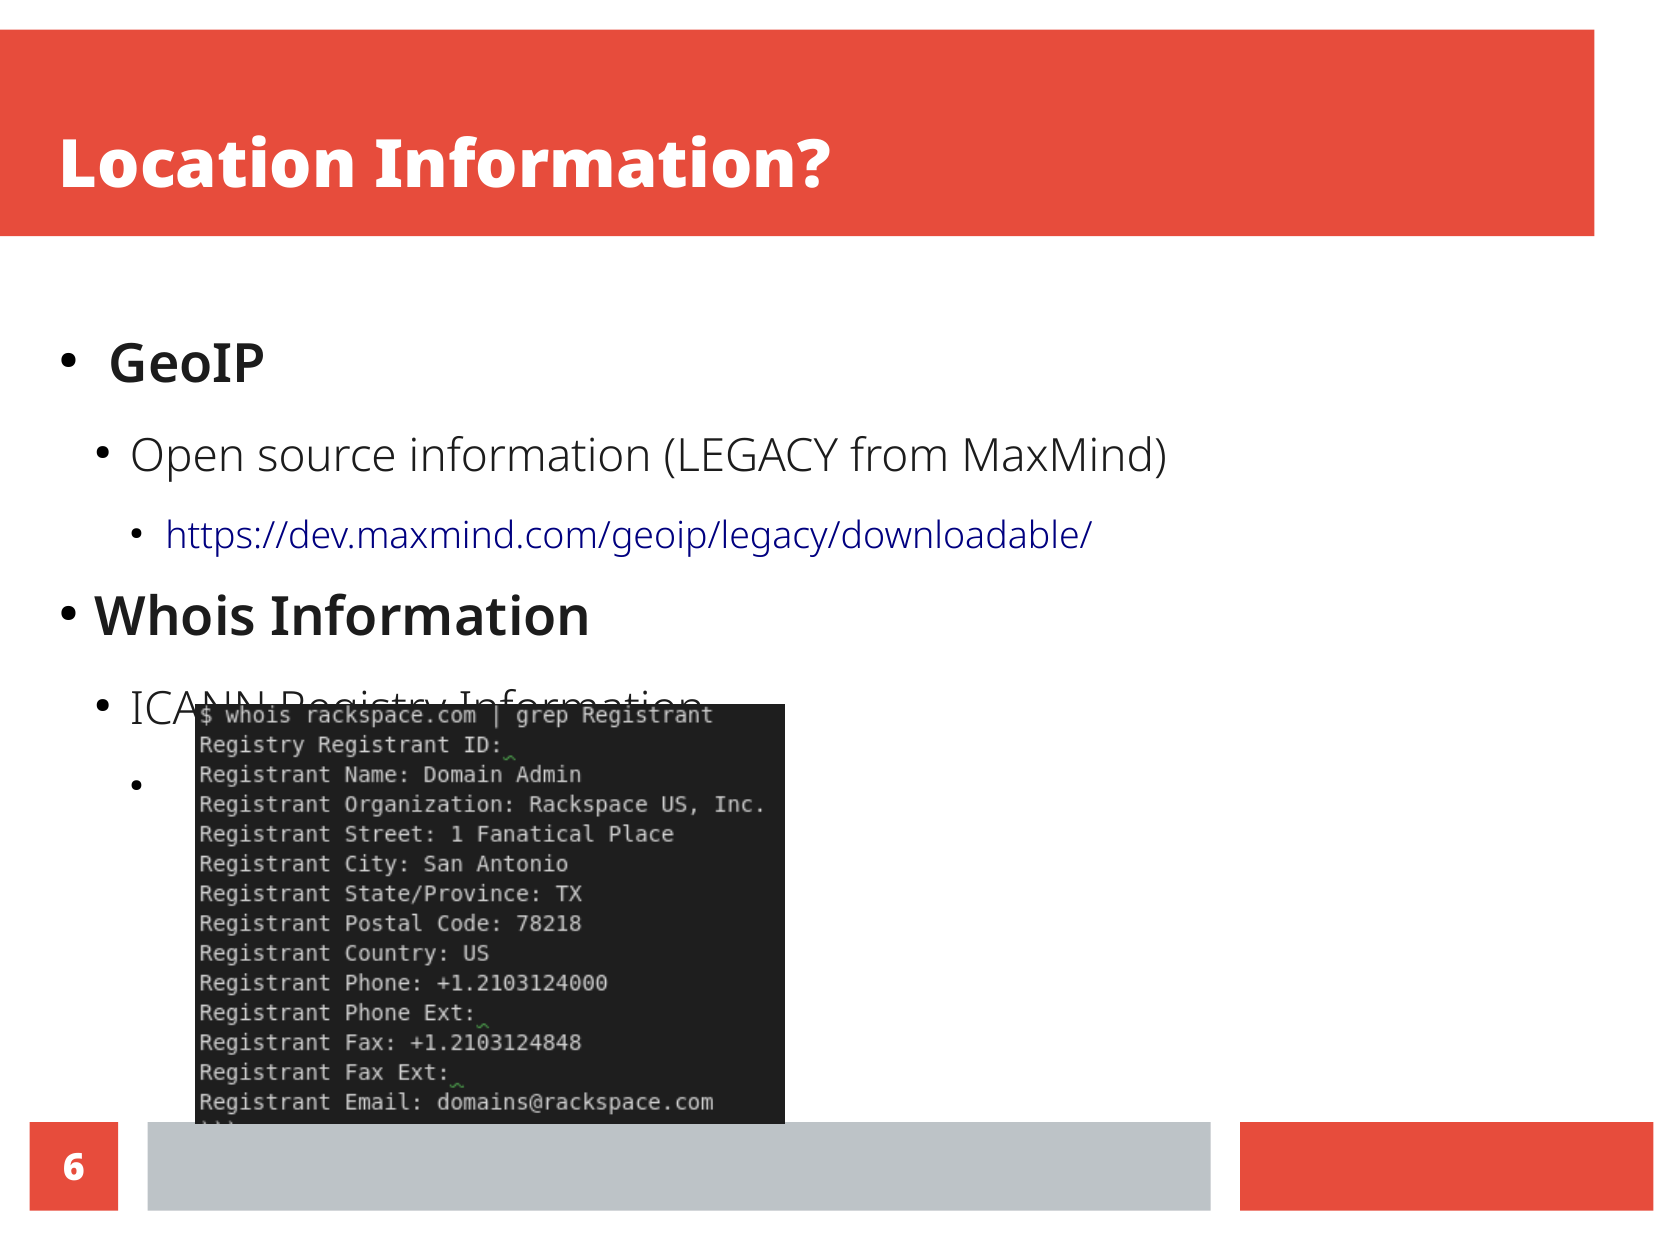

# Location Information?
 GeoIP
Open source information (LEGACY from MaxMind)
https://dev.maxmind.com/geoip/legacy/downloadable/
Whois Information
ICANN Registry Information
6